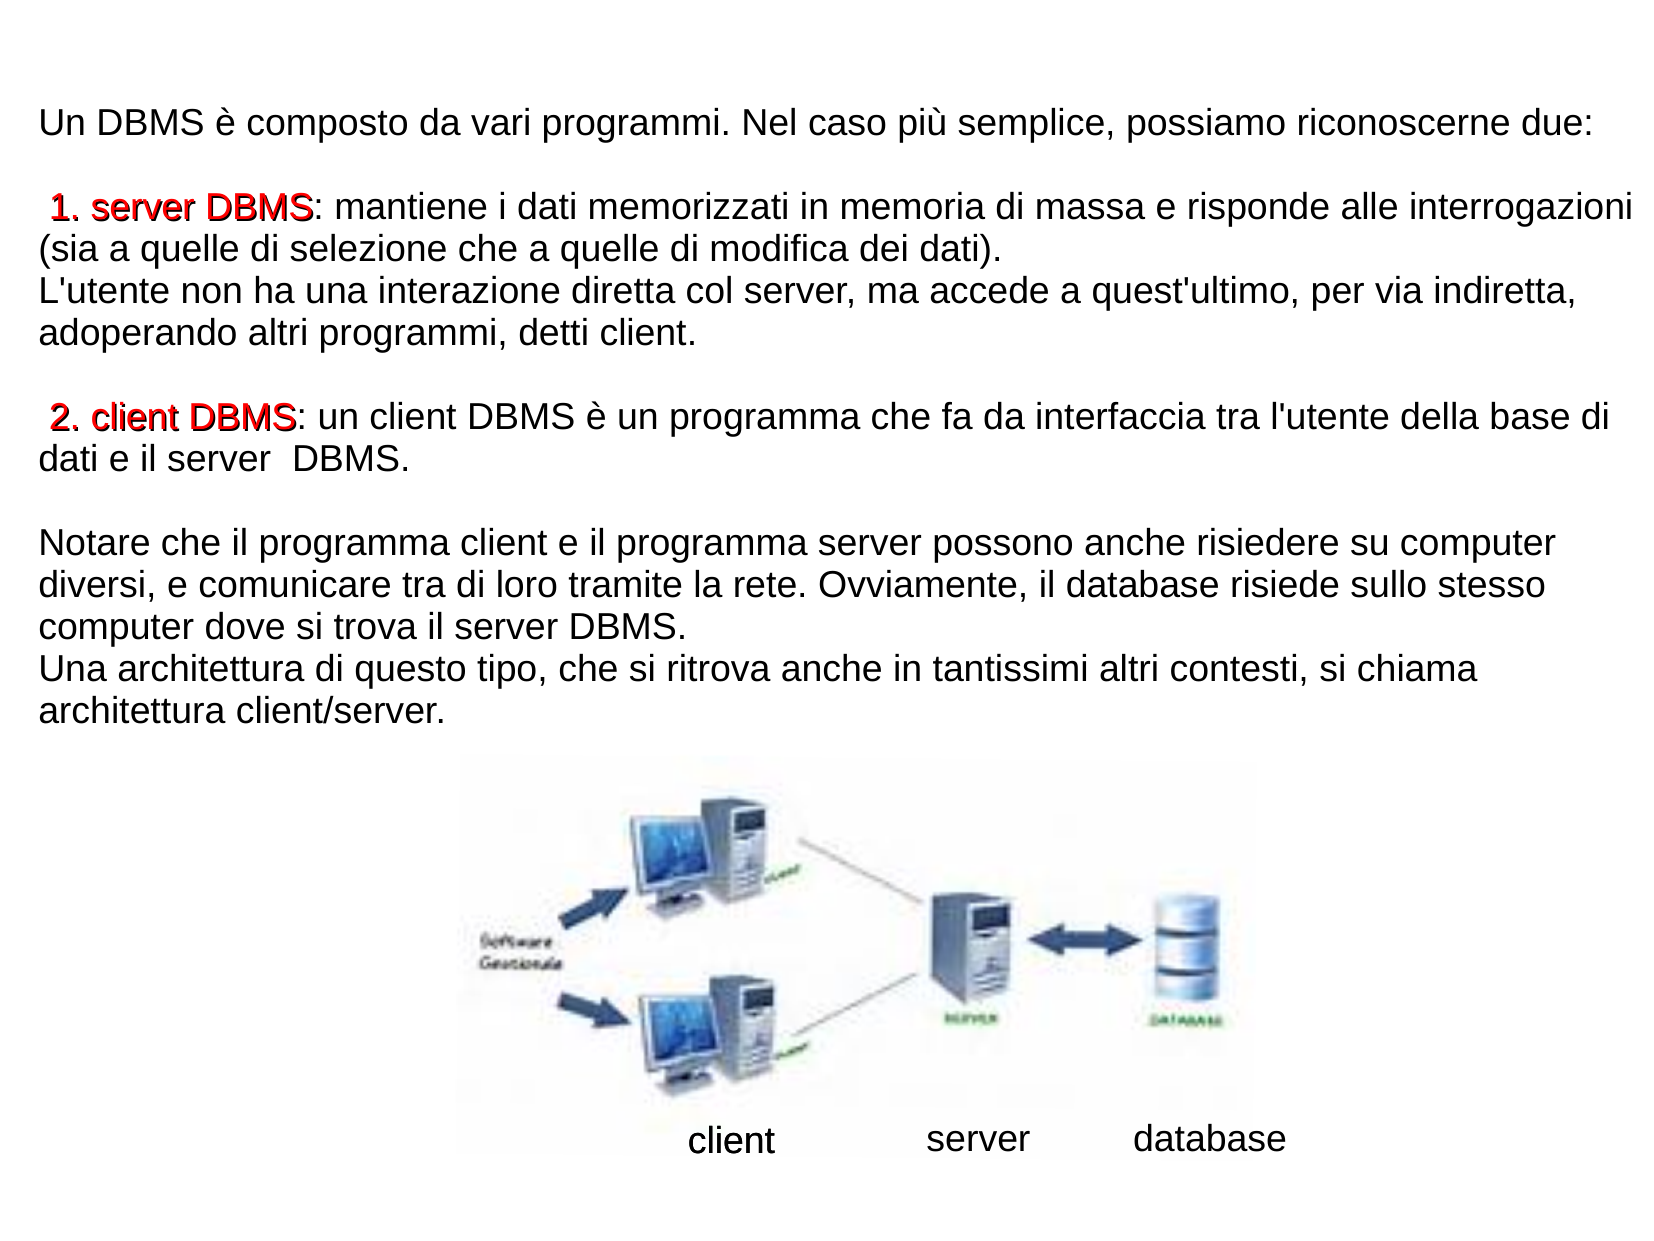

Un DBMS è composto da vari programmi. Nel caso più semplice, possiamo riconoscerne due:
 1. server DBMS: mantiene i dati memorizzati in memoria di massa e risponde alle interrogazioni (sia a quelle di selezione che a quelle di modifica dei dati).
L'utente non ha una interazione diretta col server, ma accede a quest'ultimo, per via indiretta, adoperando altri programmi, detti client.
 2. client DBMS: un client DBMS è un programma che fa da interfaccia tra l'utente della base di dati e il server DBMS.
Notare che il programma client e il programma server possono anche risiedere su computer diversi, e comunicare tra di loro tramite la rete. Ovviamente, il database risiede sullo stesso computer dove si trova il server DBMS.
Una architettura di questo tipo, che si ritrova anche in tantissimi altri contesti, si chiama architettura client/server.
server
database
client
client